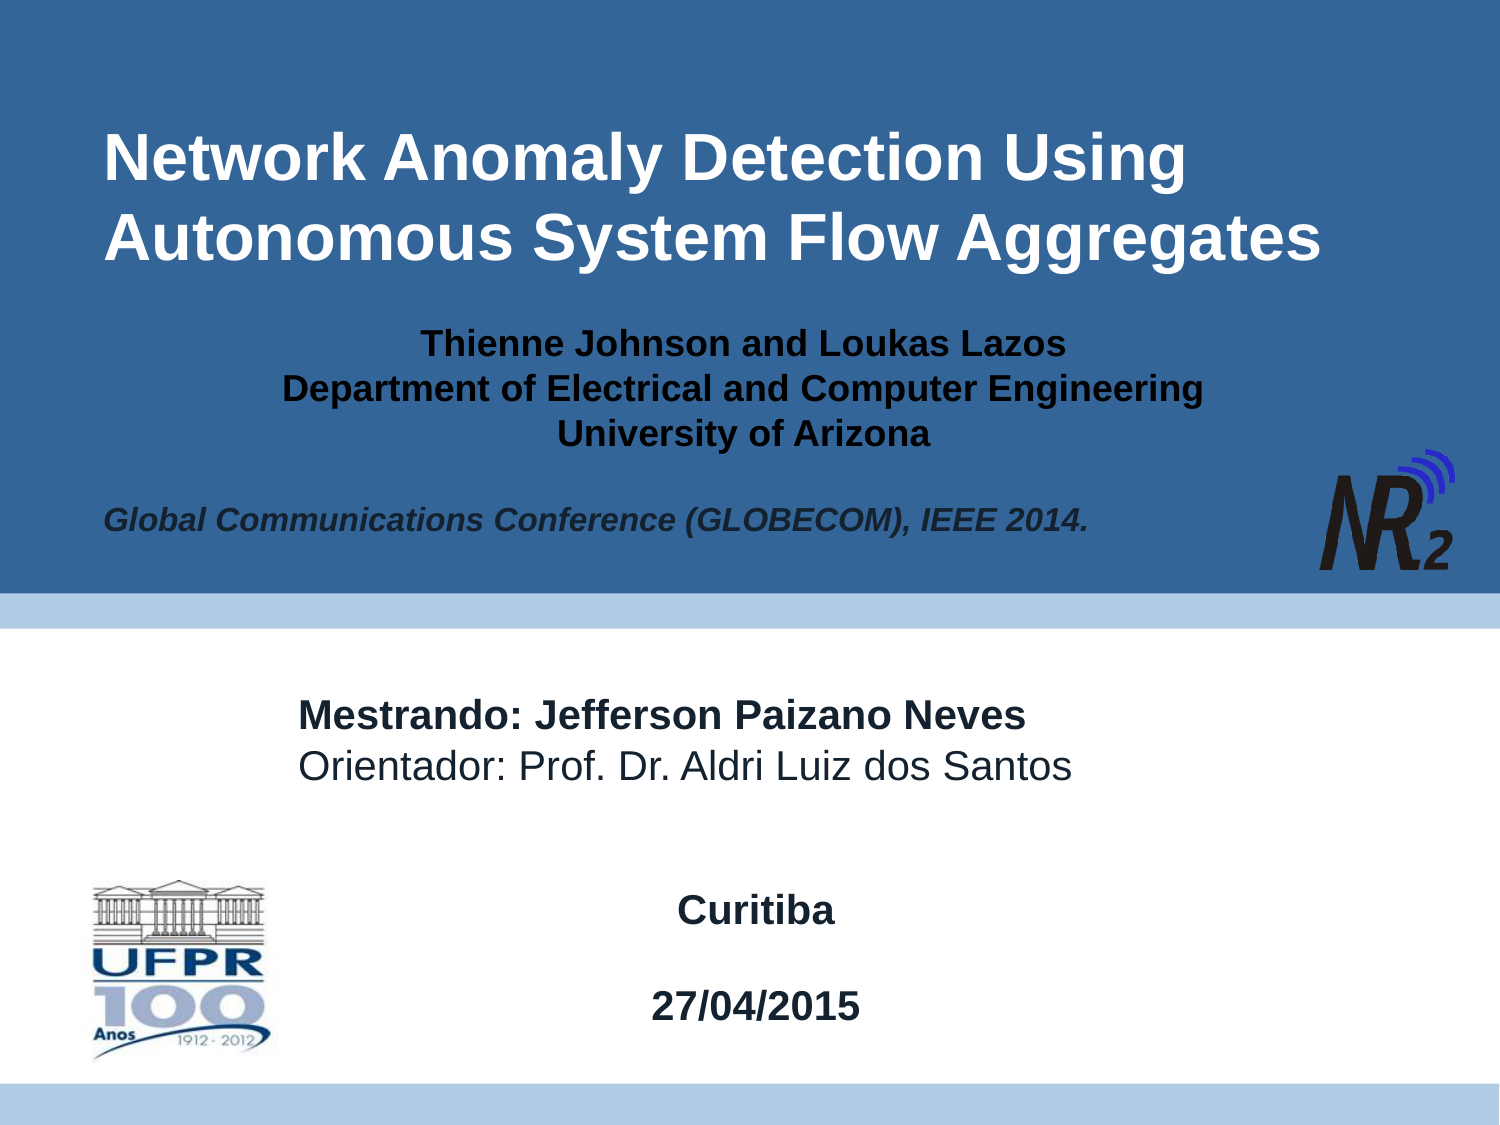

Network Anomaly Detection Using Autonomous System Flow Aggregates
Thienne Johnson and Loukas Lazos
Department of Electrical and Computer Engineering
University of Arizona
Global Communications Conference (GLOBECOM), IEEE 2014.
		Mestrando: Jefferson Paizano Neves
		Orientador: Prof. Dr. Aldri Luiz dos Santos
Curitiba
27/04/2015